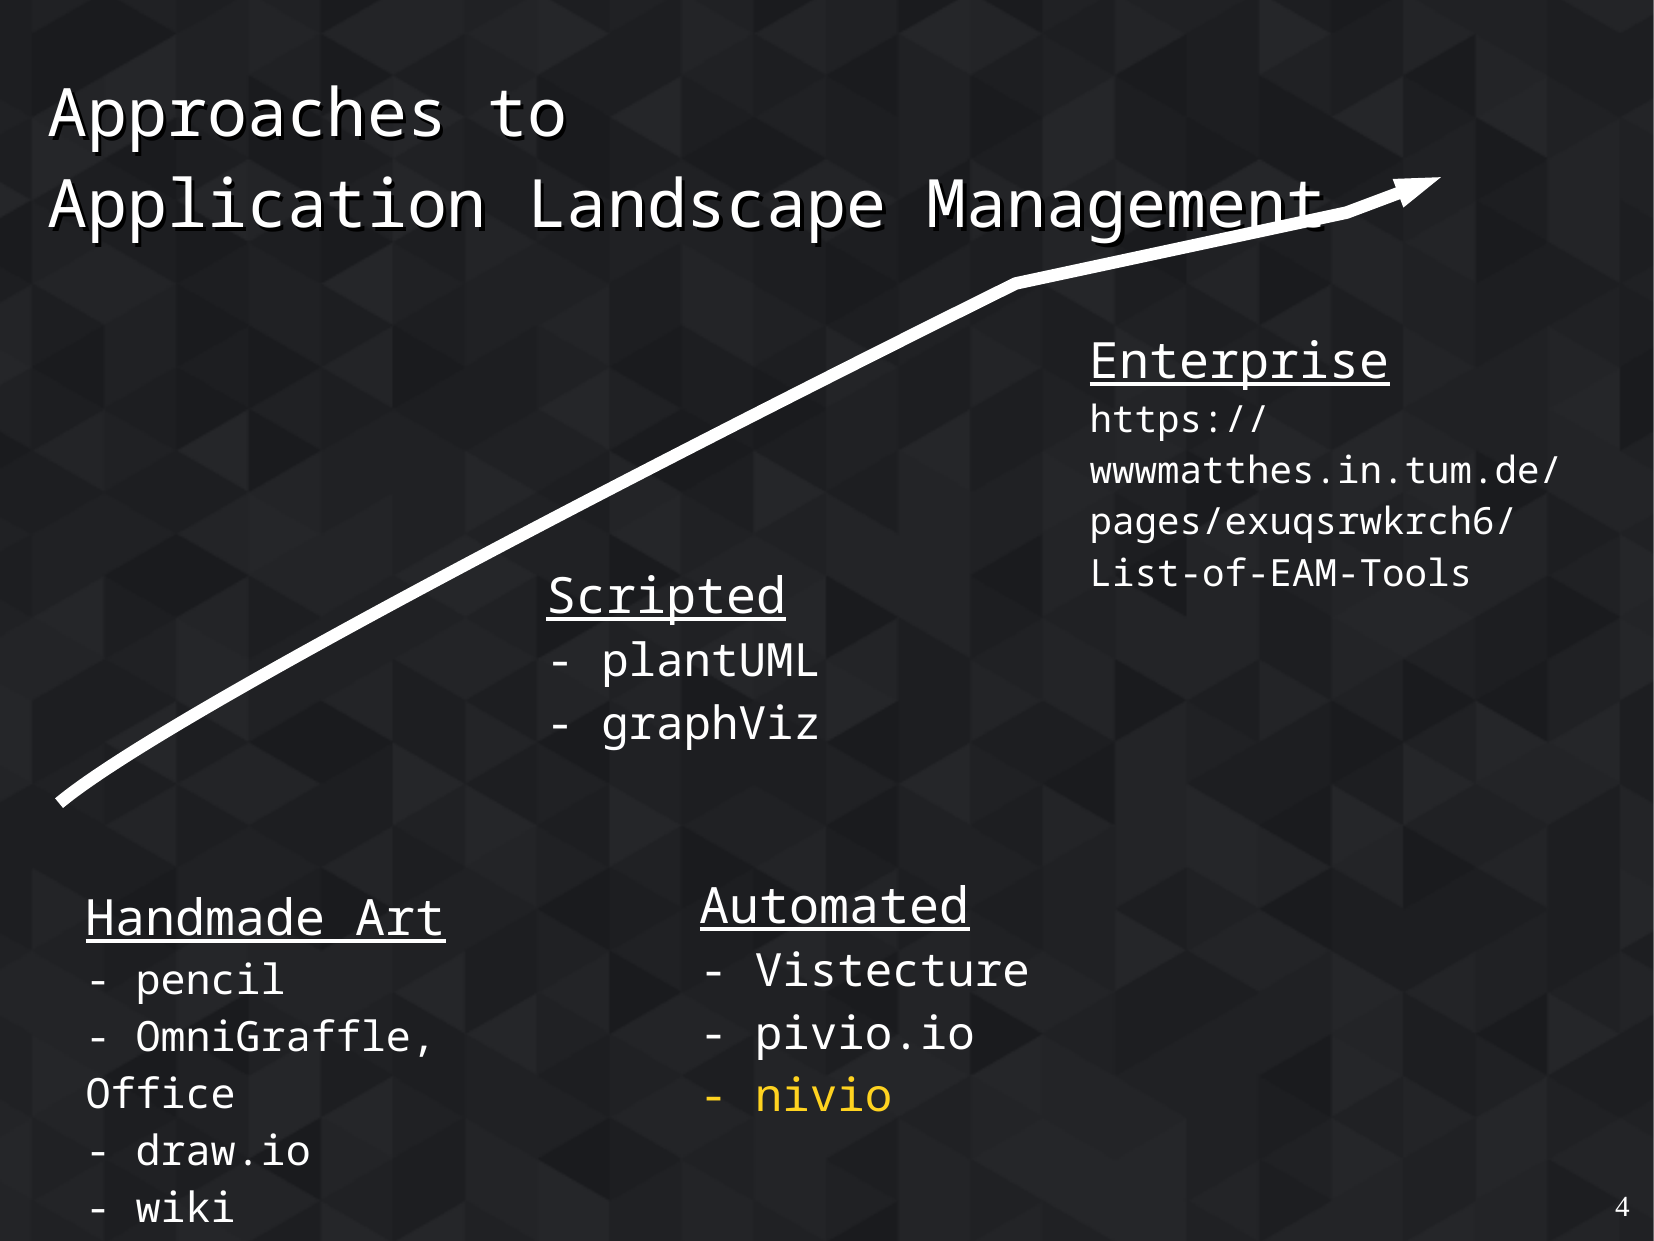

# Approaches to Application Landscape Management
Enterprise
https://wwwmatthes.in.tum.de/pages/exuqsrwkrch6/List-of-EAM-Tools
Scripted
- plantUML
- graphViz
Automated
- Vistecture
- pivio.io
- nivio
Handmade Art
- pencil
- OmniGraffle, Office
- draw.io
- wiki
4